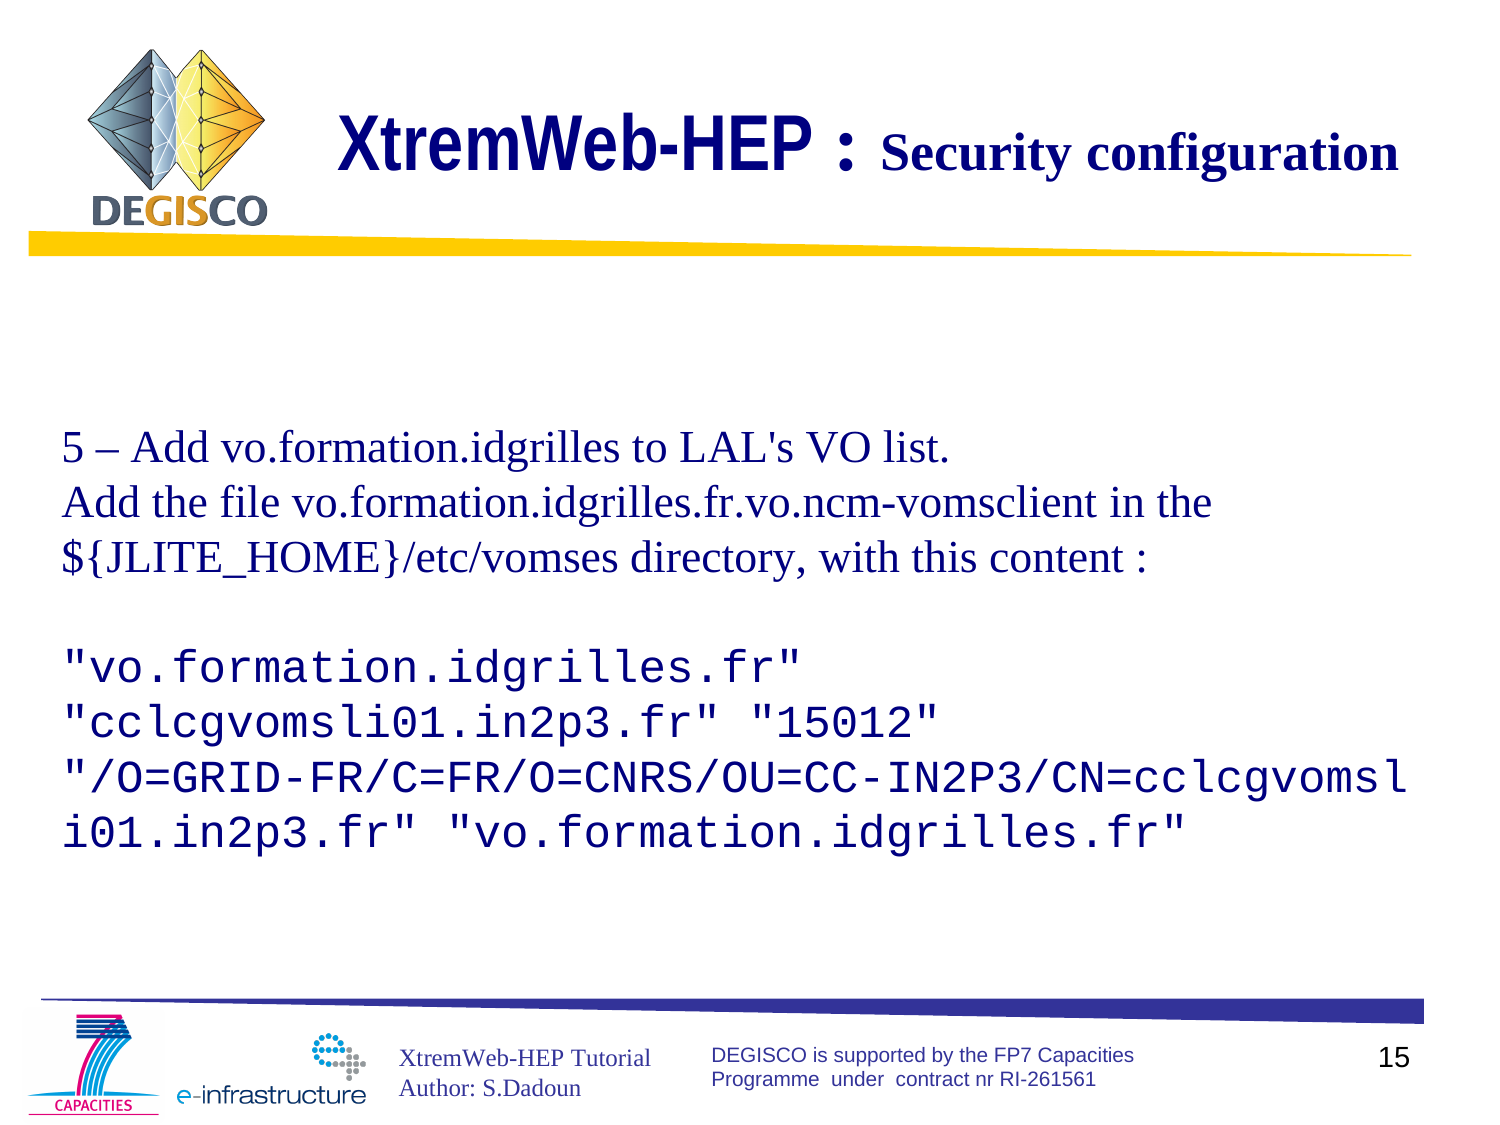

XtremWeb-HEP : Security configuration
# 5 – Add vo.formation.idgrilles to LAL's VO list. Add the file vo.formation.idgrilles.fr.vo.ncm-vomsclient in the ${JLITE_HOME}/etc/vomses directory, with this content : "vo.formation.idgrilles.fr" "cclcgvomsli01.in2p3.fr" "15012" "/O=GRID-FR/C=FR/O=CNRS/OU=CC-IN2P3/CN=cclcgvomsli01.in2p3.fr" "vo.formation.idgrilles.fr"